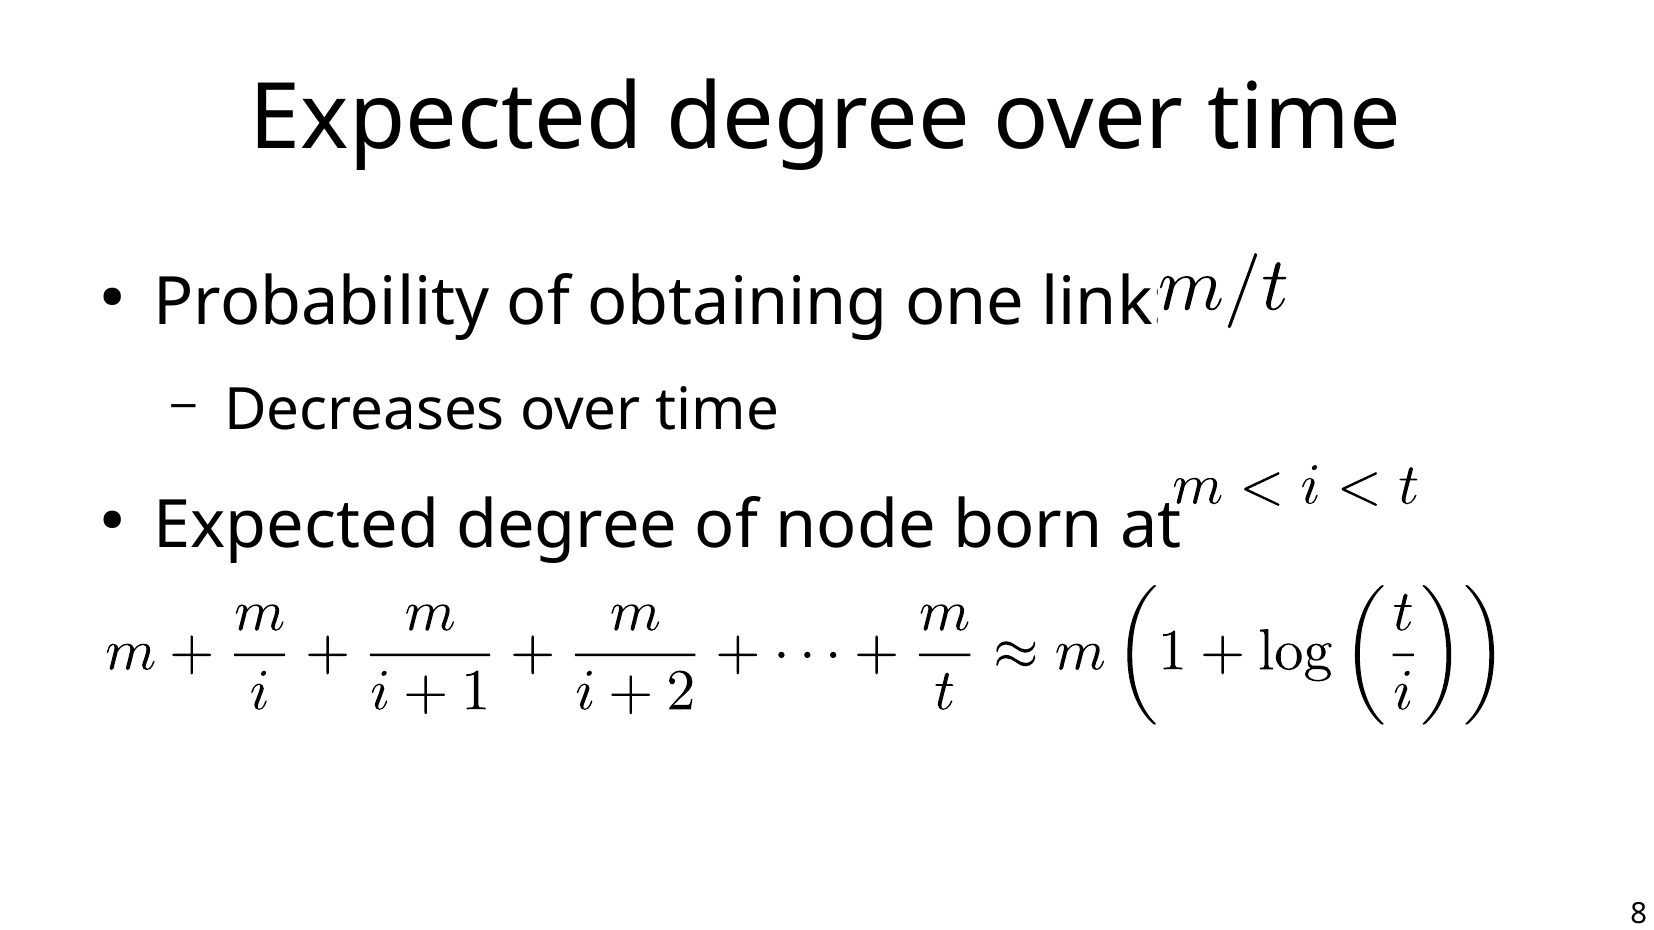

# Expected degree over time
Probability of obtaining one link:
Decreases over time
Expected degree of node born at
8